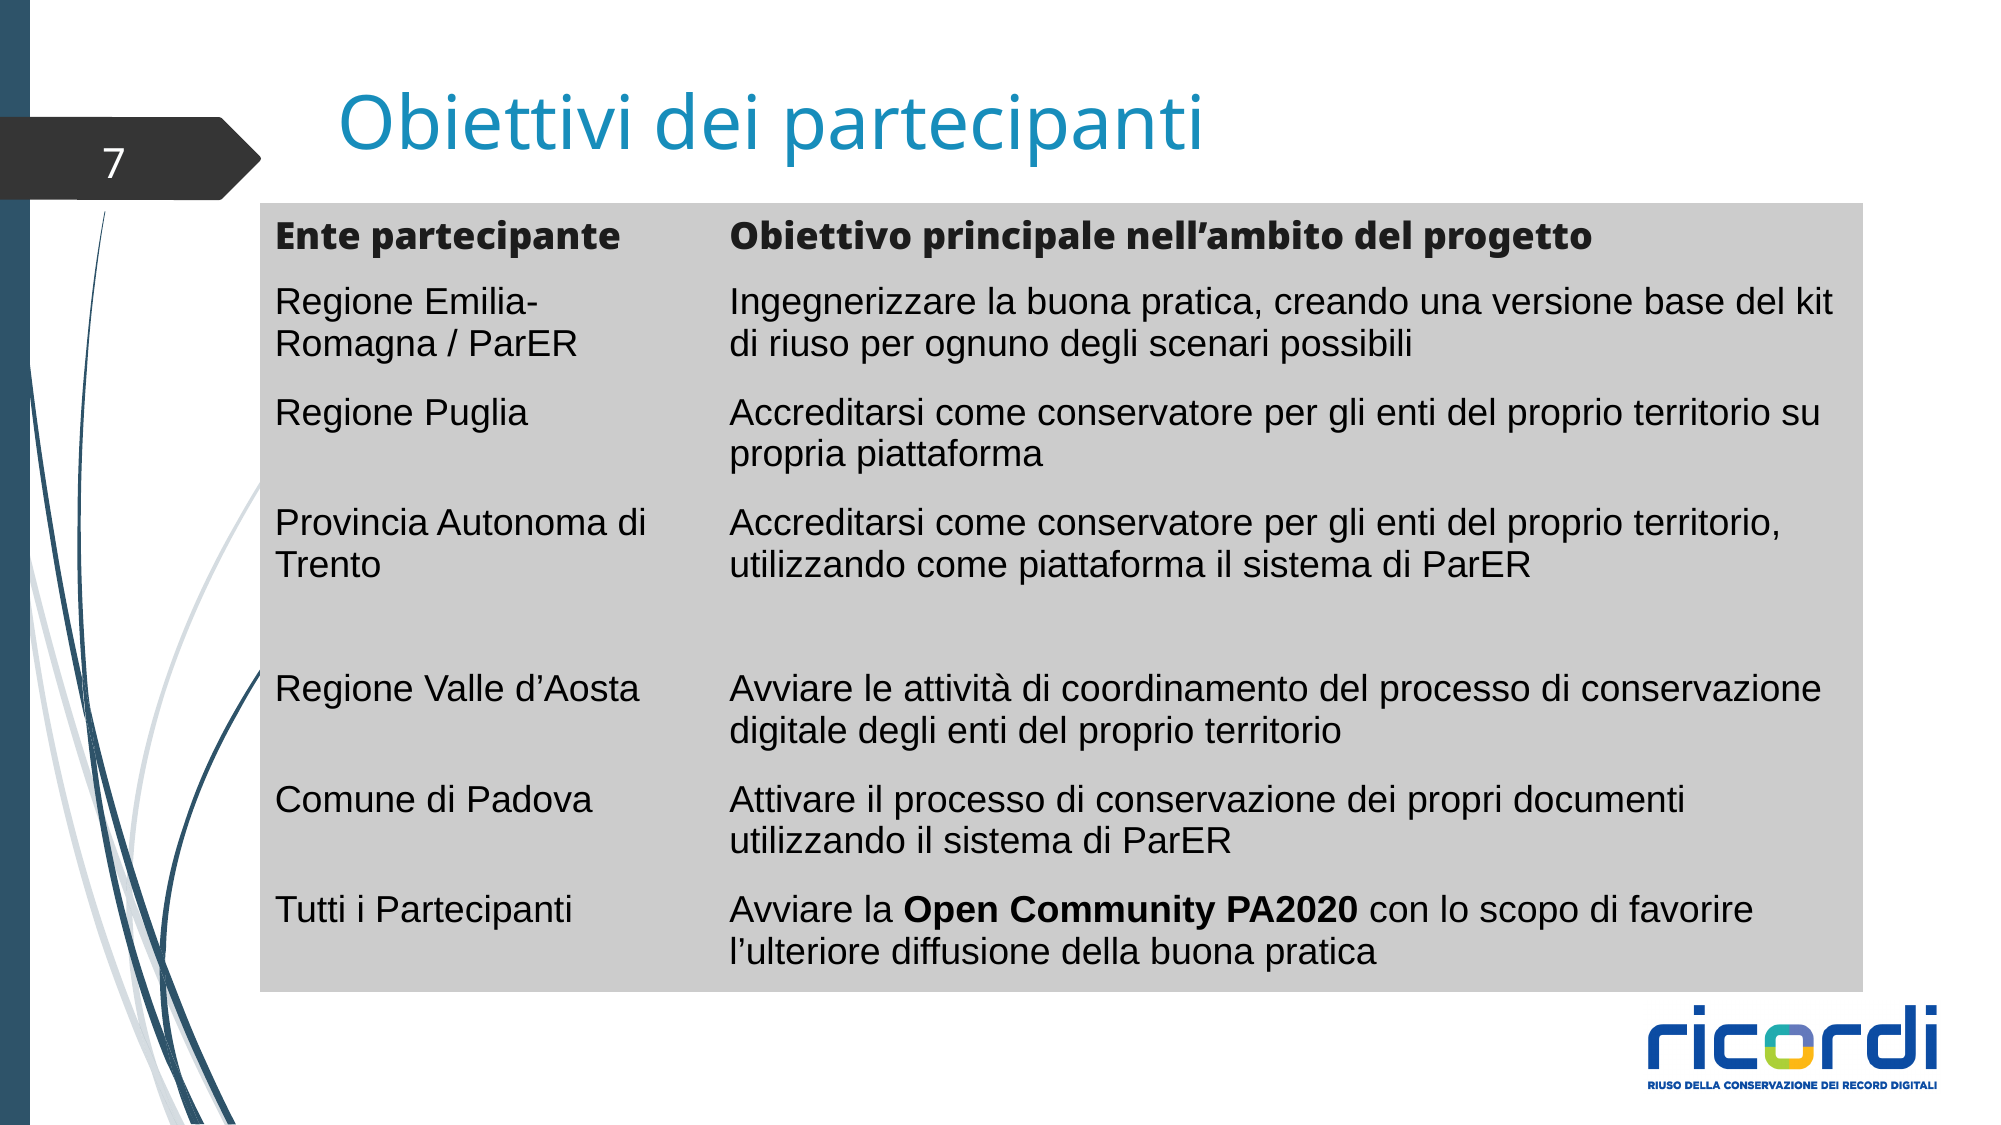

# Obiettivi dei partecipanti
| Ente partecipante | Obiettivo principale nell’ambito del progetto |
| --- | --- |
| Regione Emilia-Romagna / ParER | Ingegnerizzare la buona pratica, creando una versione base del kit di riuso per ognuno degli scenari possibili |
| Regione Puglia | Accreditarsi come conservatore per gli enti del proprio territorio su propria piattaforma |
| Provincia Autonoma di Trento | Accreditarsi come conservatore per gli enti del proprio territorio, utilizzando come piattaforma il sistema di ParER |
| Regione Valle d’Aosta | Avviare le attività di coordinamento del processo di conservazione digitale degli enti del proprio territorio |
| Comune di Padova | Attivare il processo di conservazione dei propri documenti utilizzando il sistema di ParER |
| Tutti i Partecipanti | Avviare la Open Community PA2020 con lo scopo di favorire l’ulteriore diffusione della buona pratica |